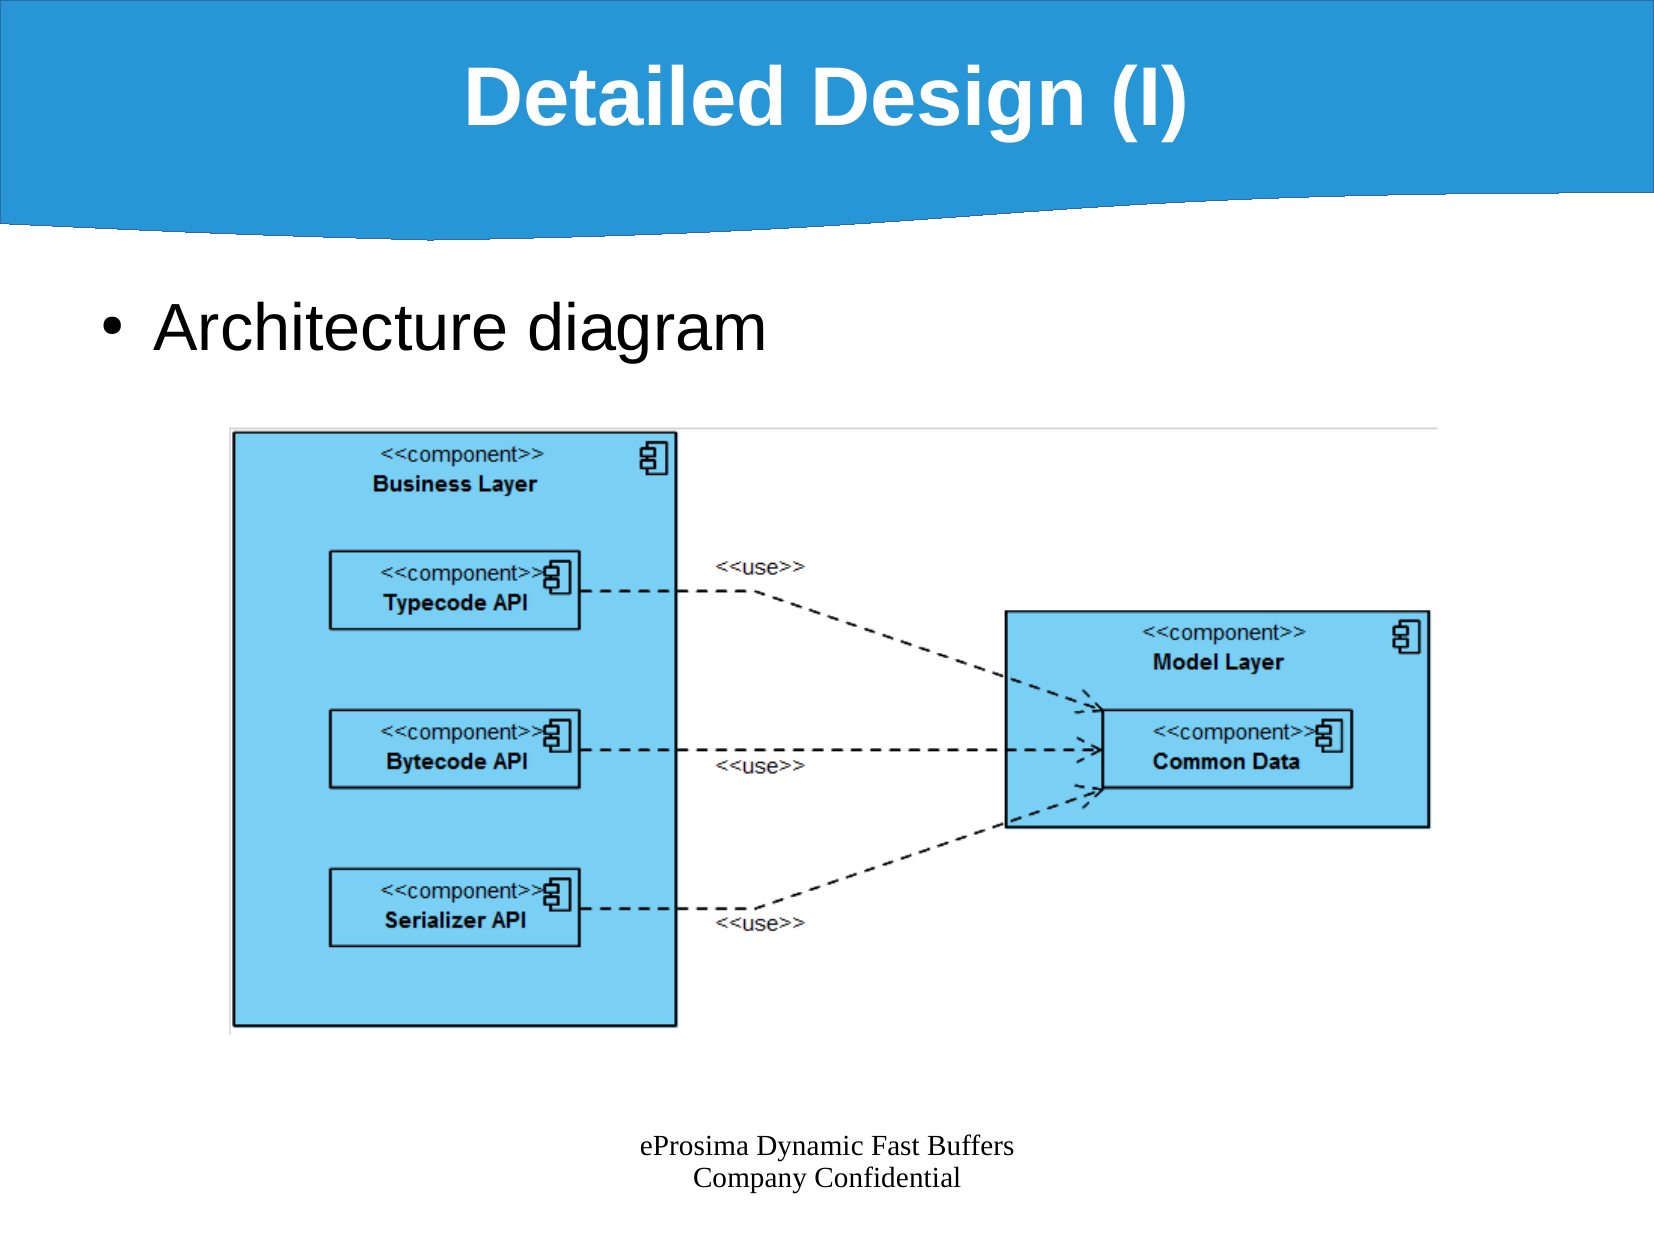

Detailed Design (I)
# Architecture diagram
eProsima Dynamic Fast Buffers